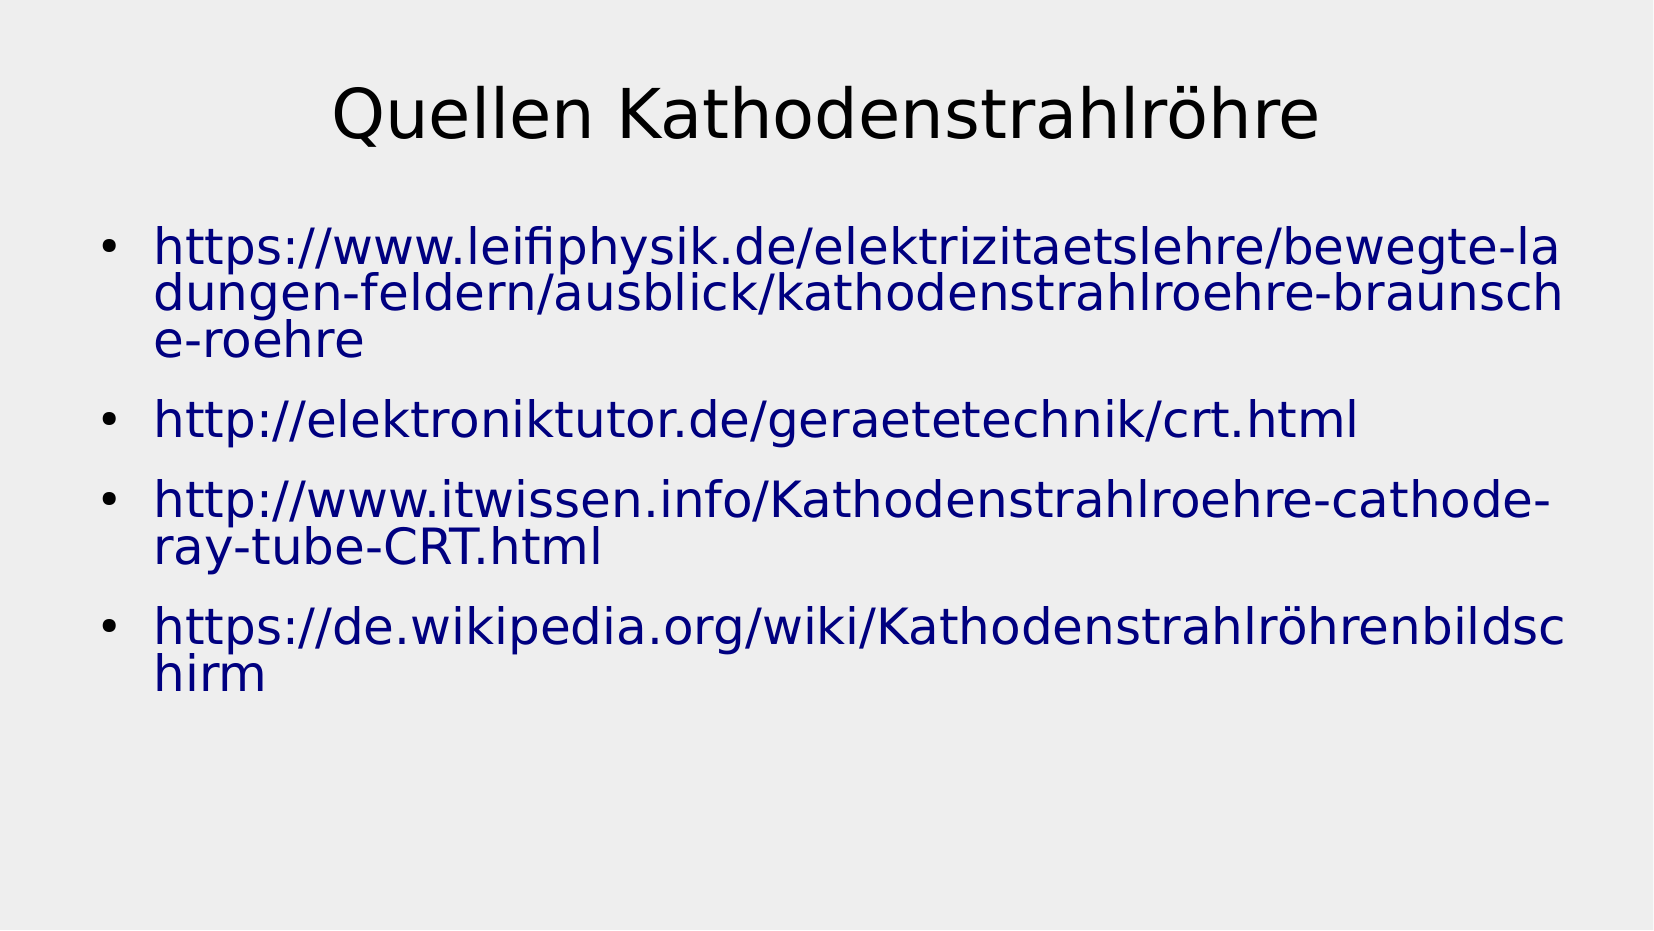

# Quellen Kathodenstrahlröhre
https://www.leifiphysik.de/elektrizitaetslehre/bewegte-ladungen-feldern/ausblick/kathodenstrahlroehre-braunsche-roehre
http://elektroniktutor.de/geraetetechnik/crt.html
http://www.itwissen.info/Kathodenstrahlroehre-cathode-ray-tube-CRT.html
https://de.wikipedia.org/wiki/Kathodenstrahlröhrenbildschirm